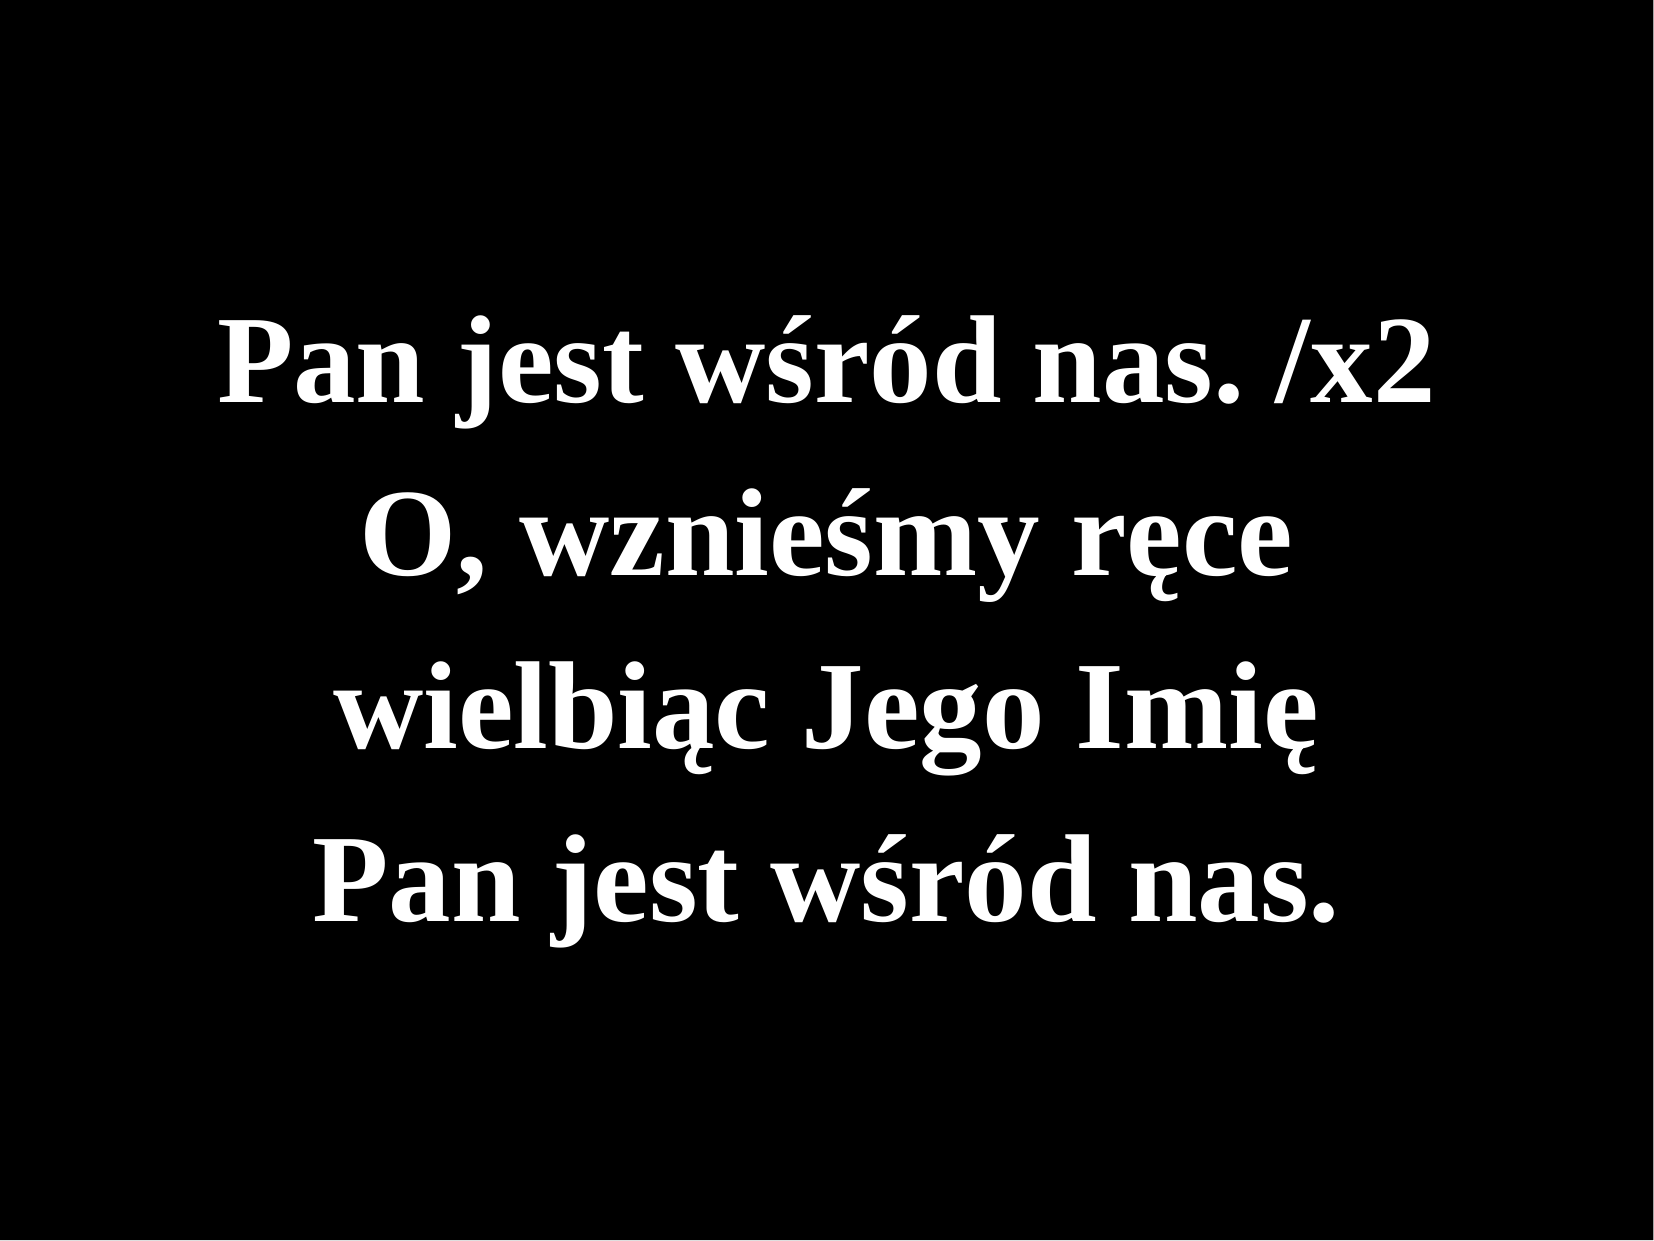

# Pan jest wśród nas. /x2 ppp O, wznieśmy ręce ppp wielbiąc Jego Imię ppp Pan jest wśród nas.